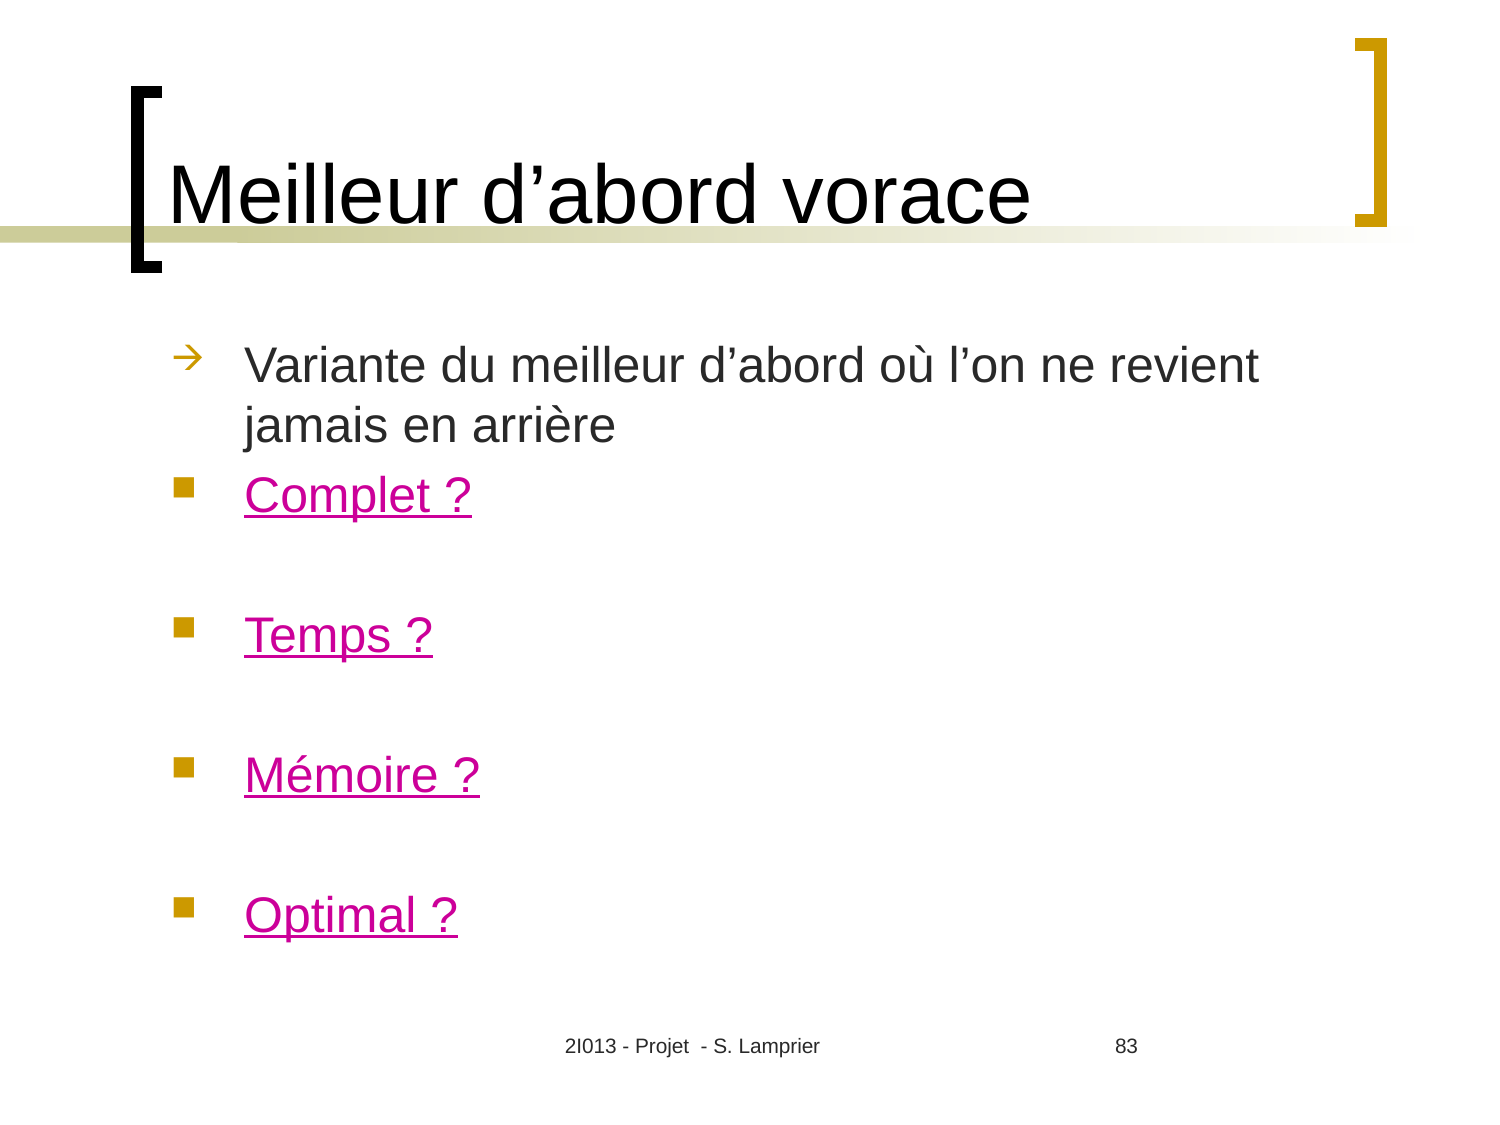

# Meilleur d’abord vorace
Variante du meilleur d’abord où l’on ne revient jamais en arrière
Complet ?
Temps ?
Mémoire ?
Optimal ?
2I013 - Projet - S. Lamprier